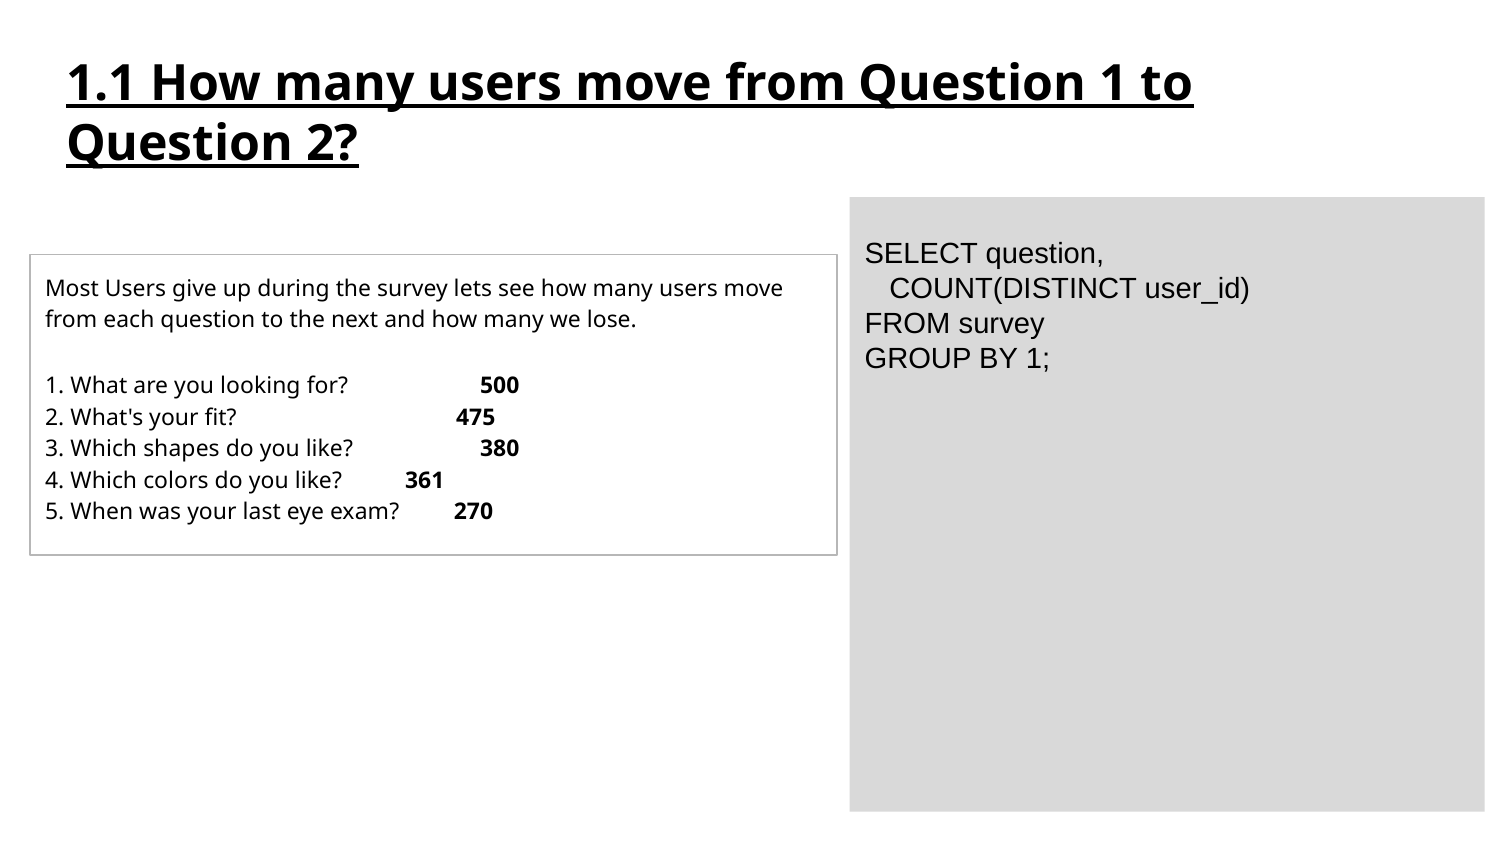

1.1 How many users move from Question 1 to Question 2?
SELECT question,
 COUNT(DISTINCT user_id)
FROM survey
GROUP BY 1;
Most Users give up during the survey lets see how many users move from each question to the next and how many we lose.
1. What are you looking for?	 500
2. What's your fit?	 475
3. Which shapes do you like?	 380
4. Which colors do you like?	 361
5. When was your last eye exam? 270